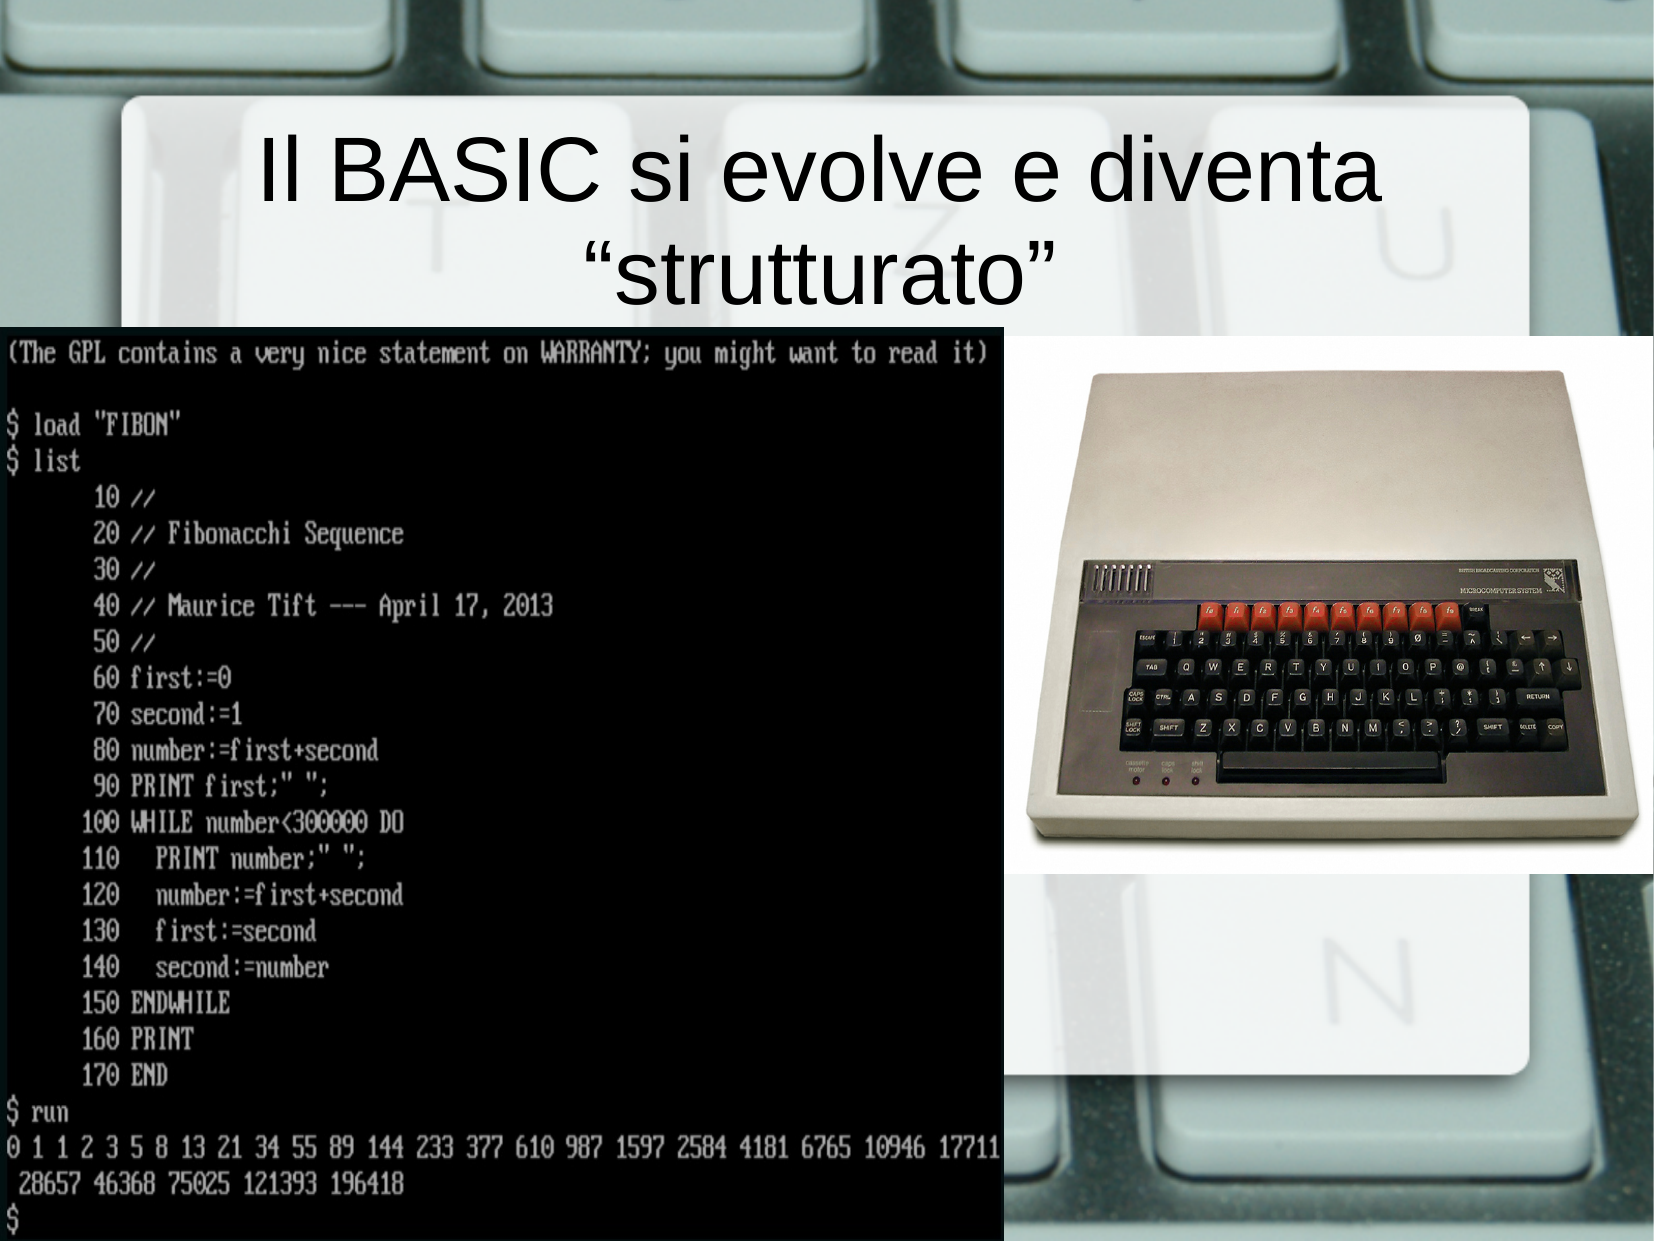

# Il BASIC si evolve e diventa “strutturato”